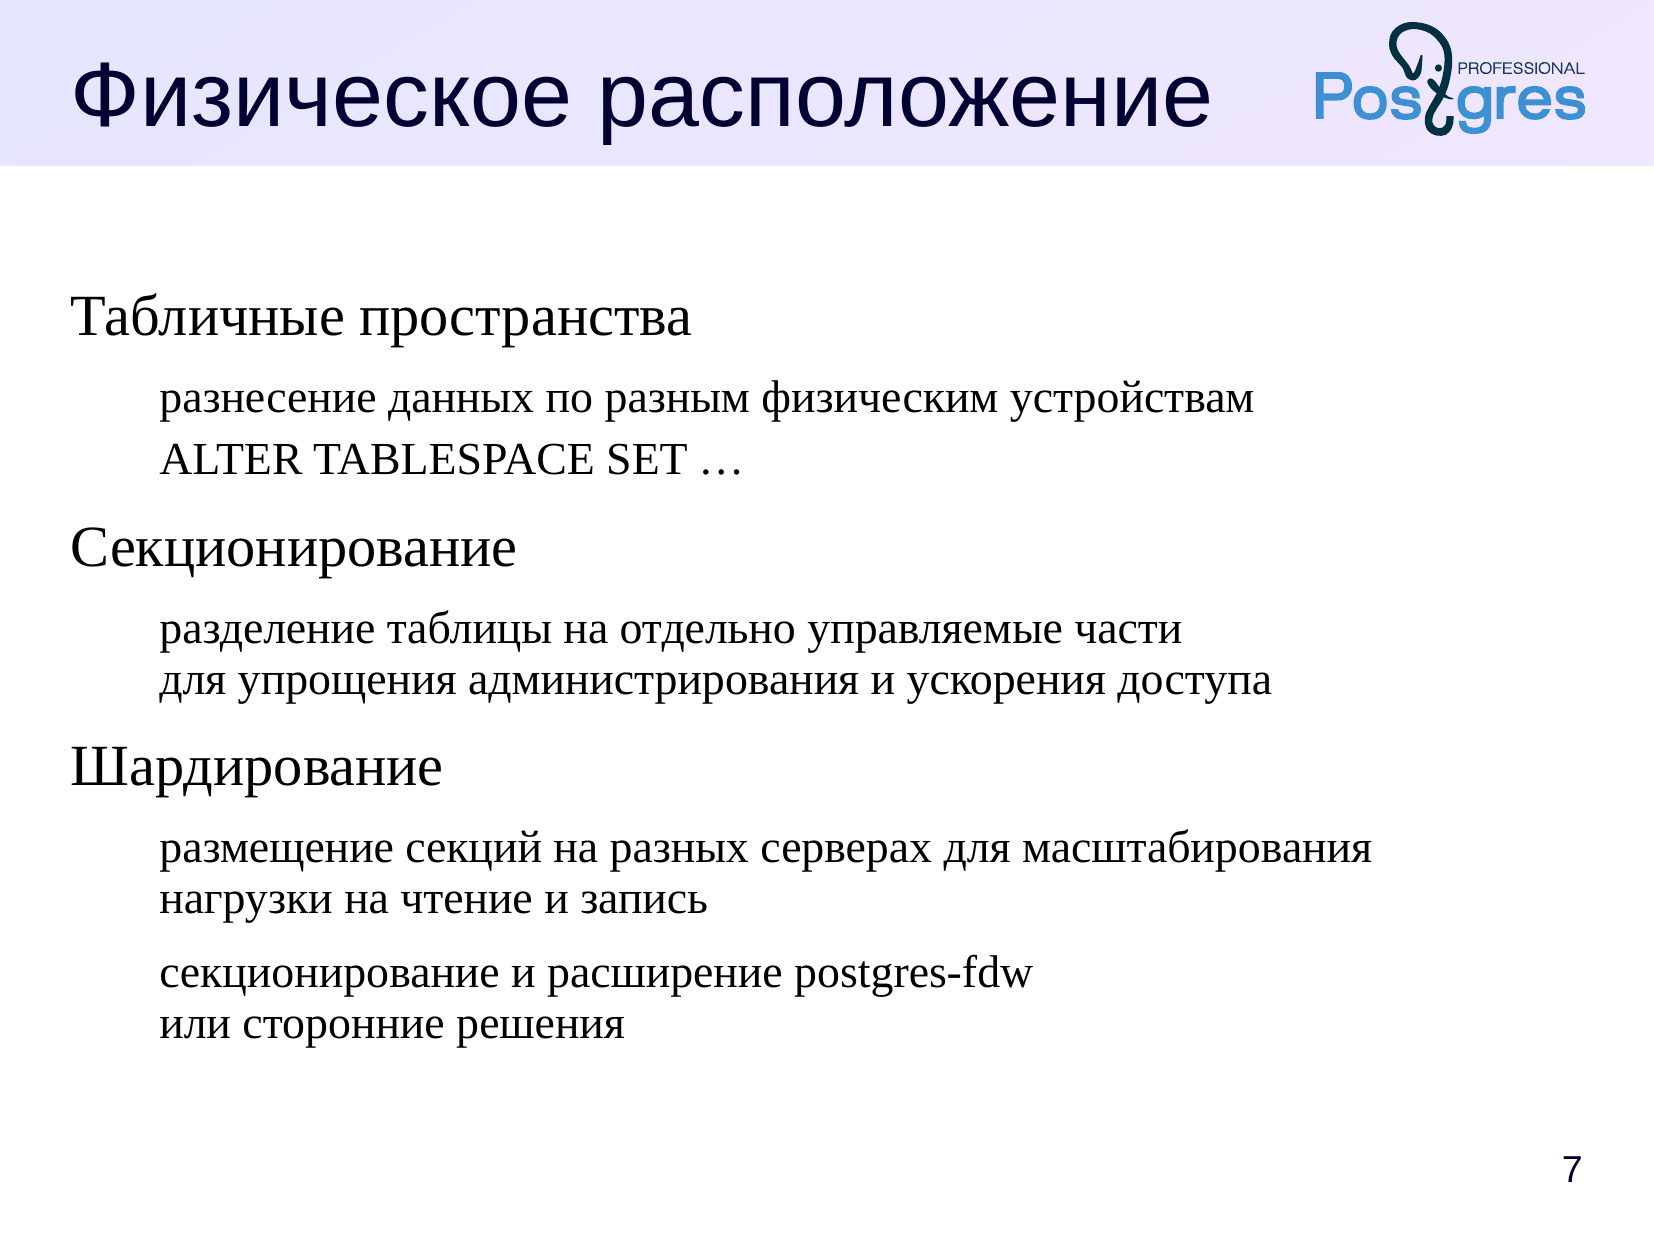

# Физическое расположение
Табличные пространства
разнесение данных по разным физическим устройствам
ALTER TABLESPACE SET …
Секционирование
разделение таблицы на отдельно управляемые части
для упрощения администрирования и ускорения доступа
Шардирование
размещение секций на разных серверах для масштабирования
нагрузки на чтение и запись
секционирование и расширение postgres-fdw
или сторонние решения